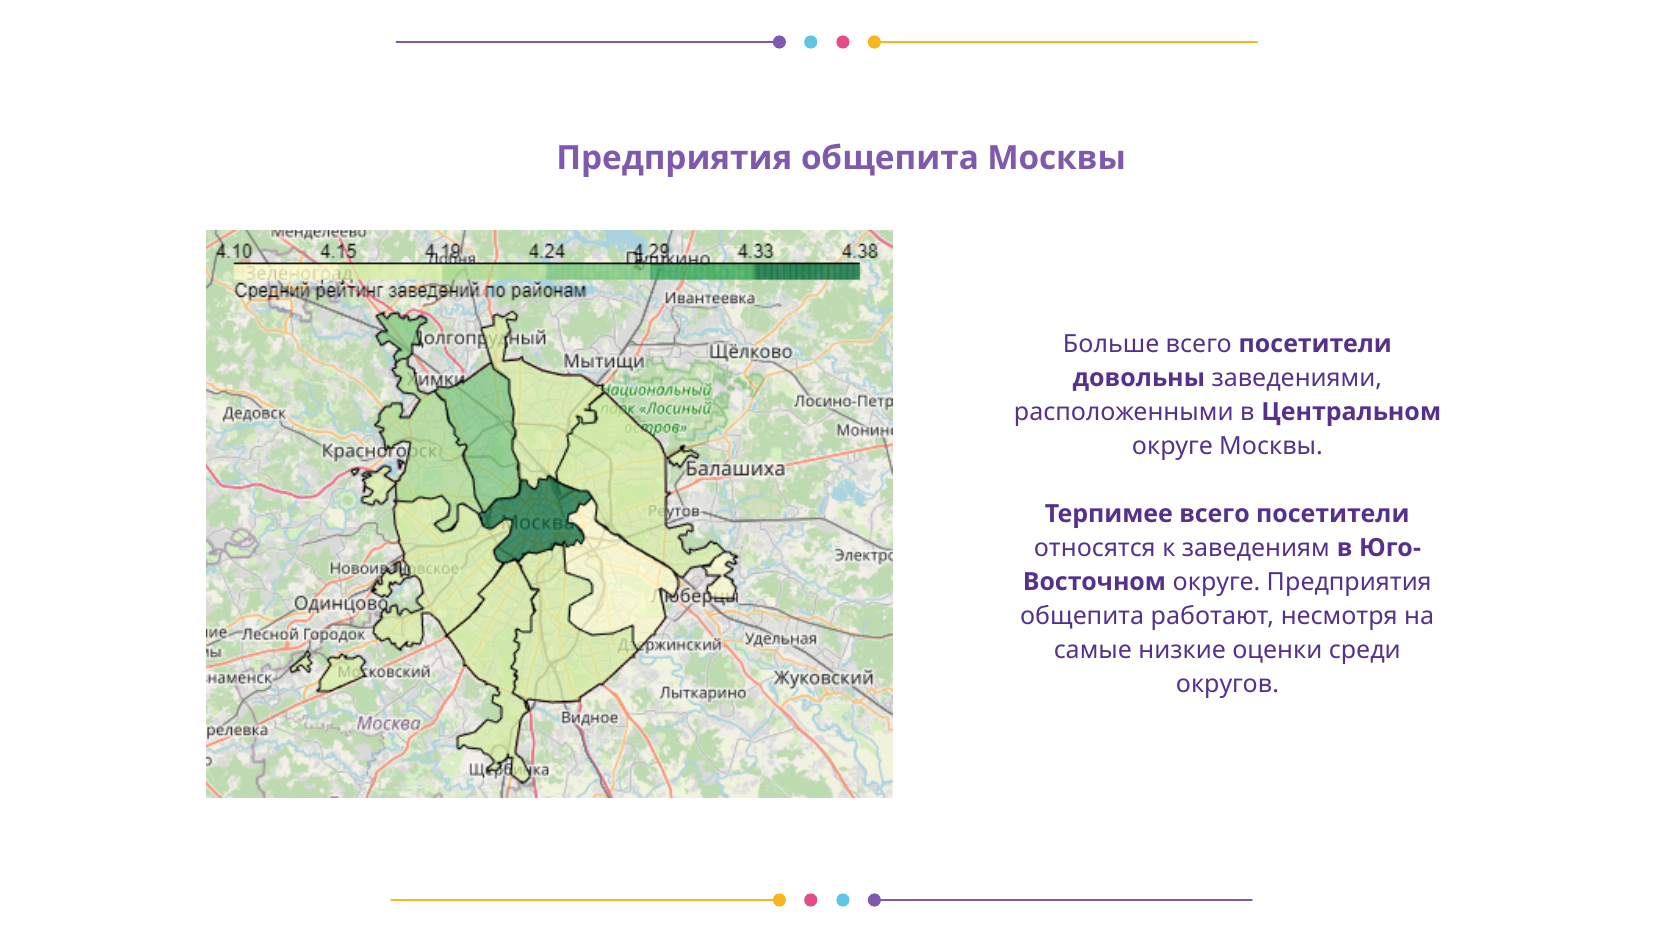

Предприятия общепита Москвы
# Больше всего посетители довольны заведениями, расположенными в Центральном округе Москвы. Терпимее всего посетители относятся к заведениям в Юго-Восточном округе. Предприятия общепита работают, несмотря на самые низкие оценки среди округов.